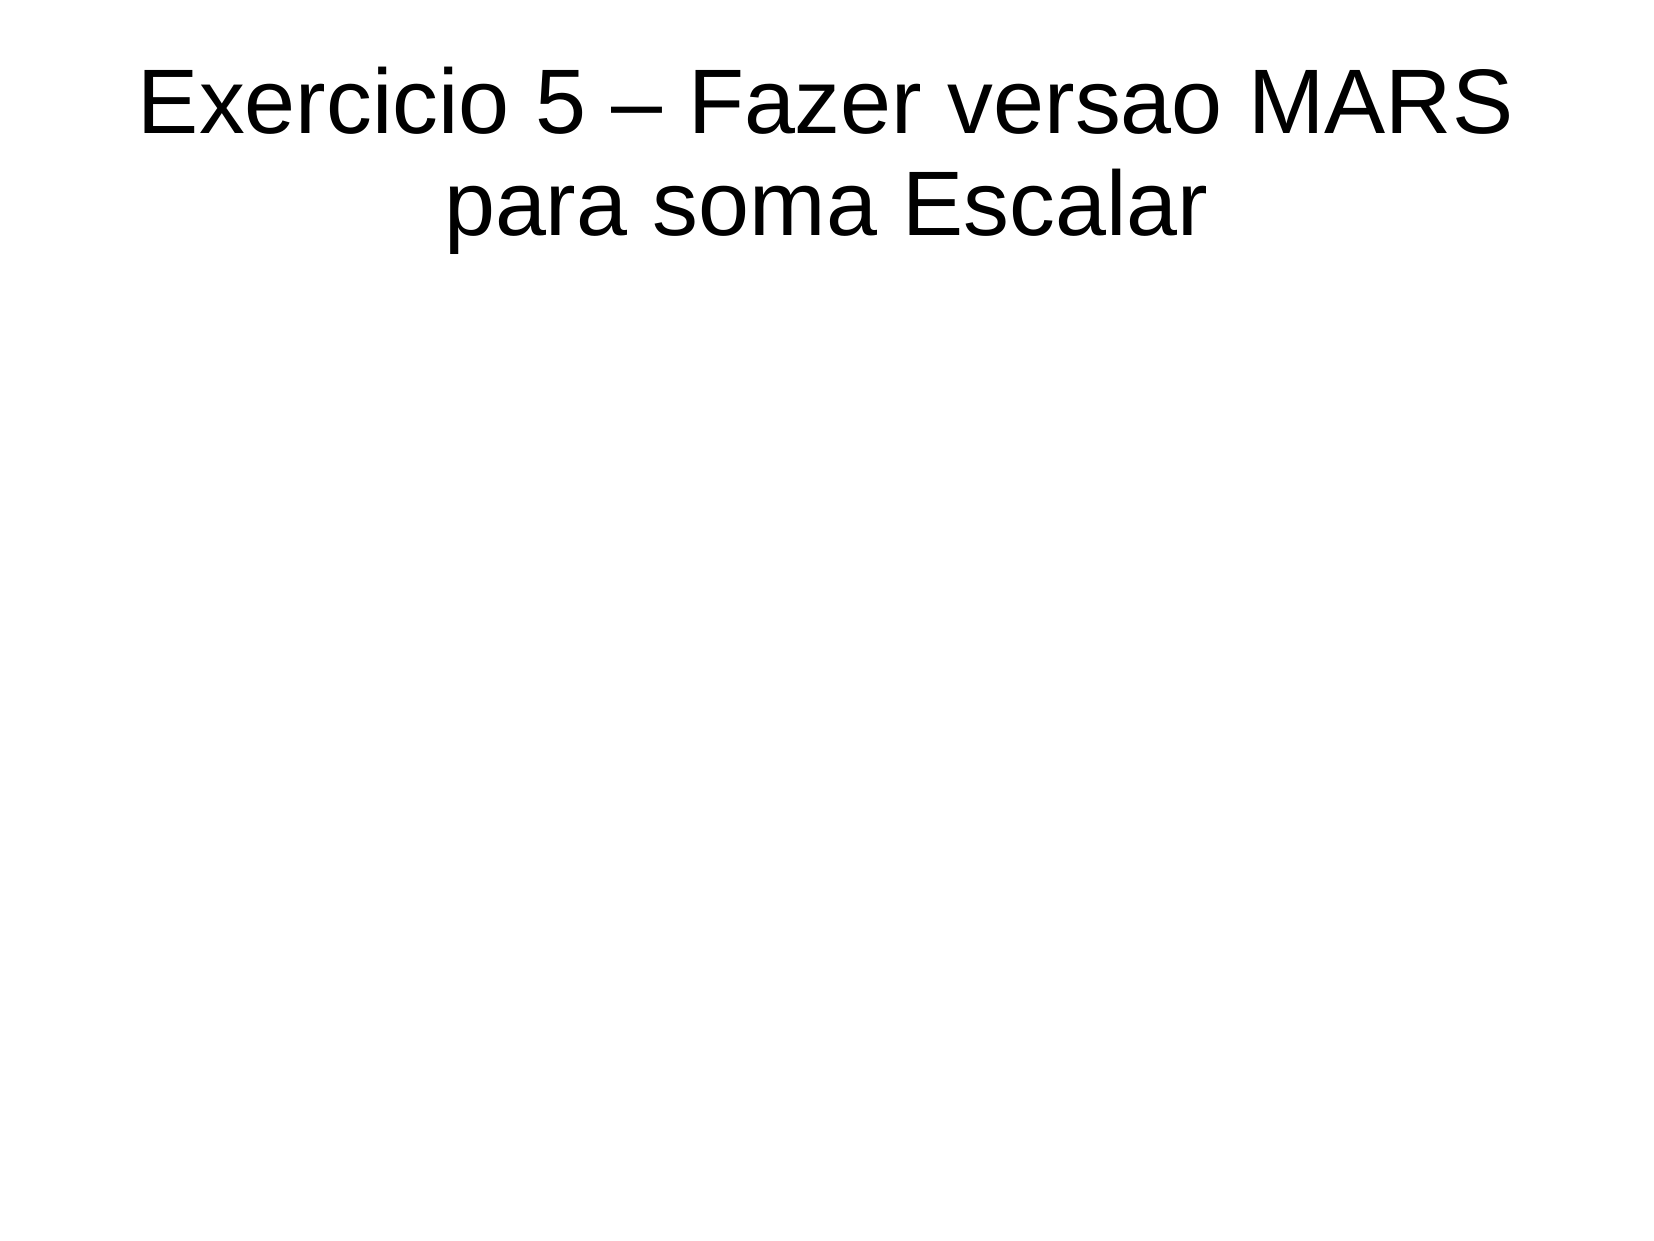

# Exercicio 5 – Fazer versao MARS para soma Escalar